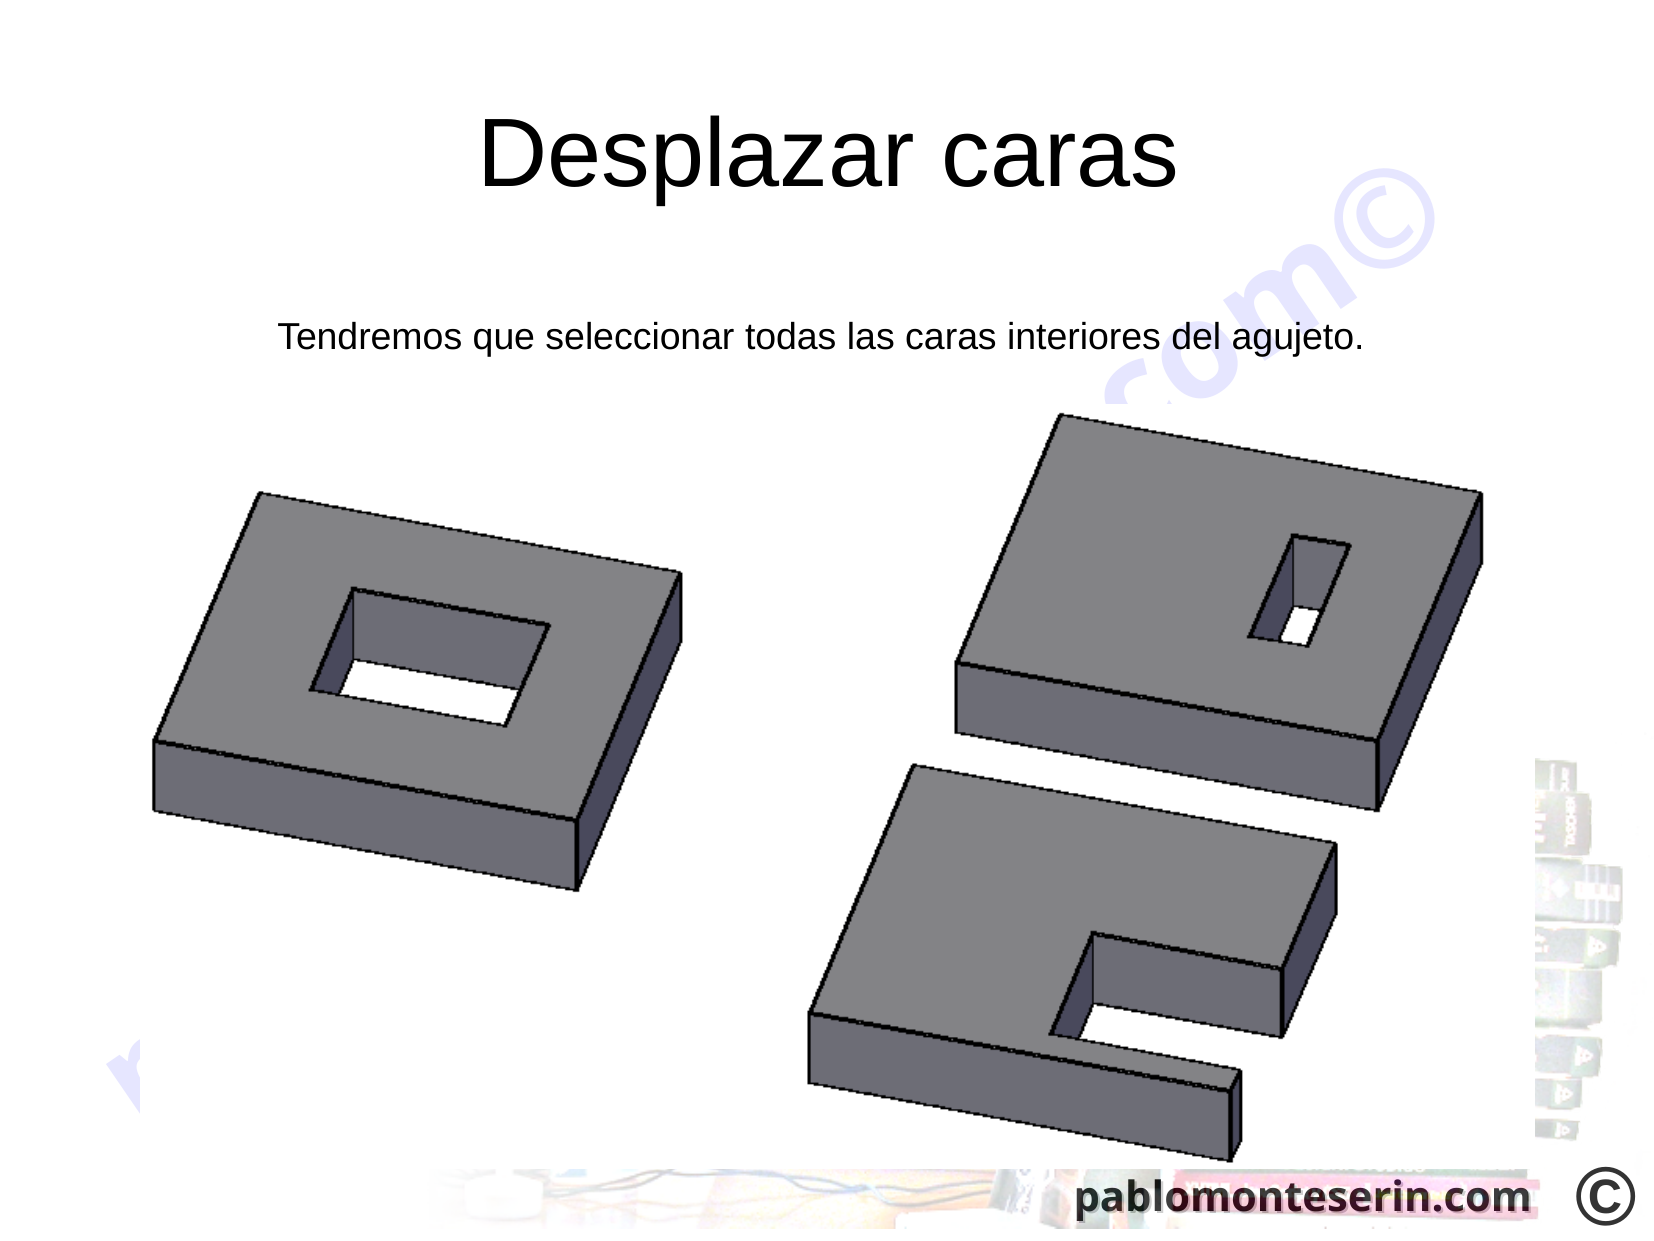

# Desplazar caras
Tendremos que seleccionar todas las caras interiores del agujeto.